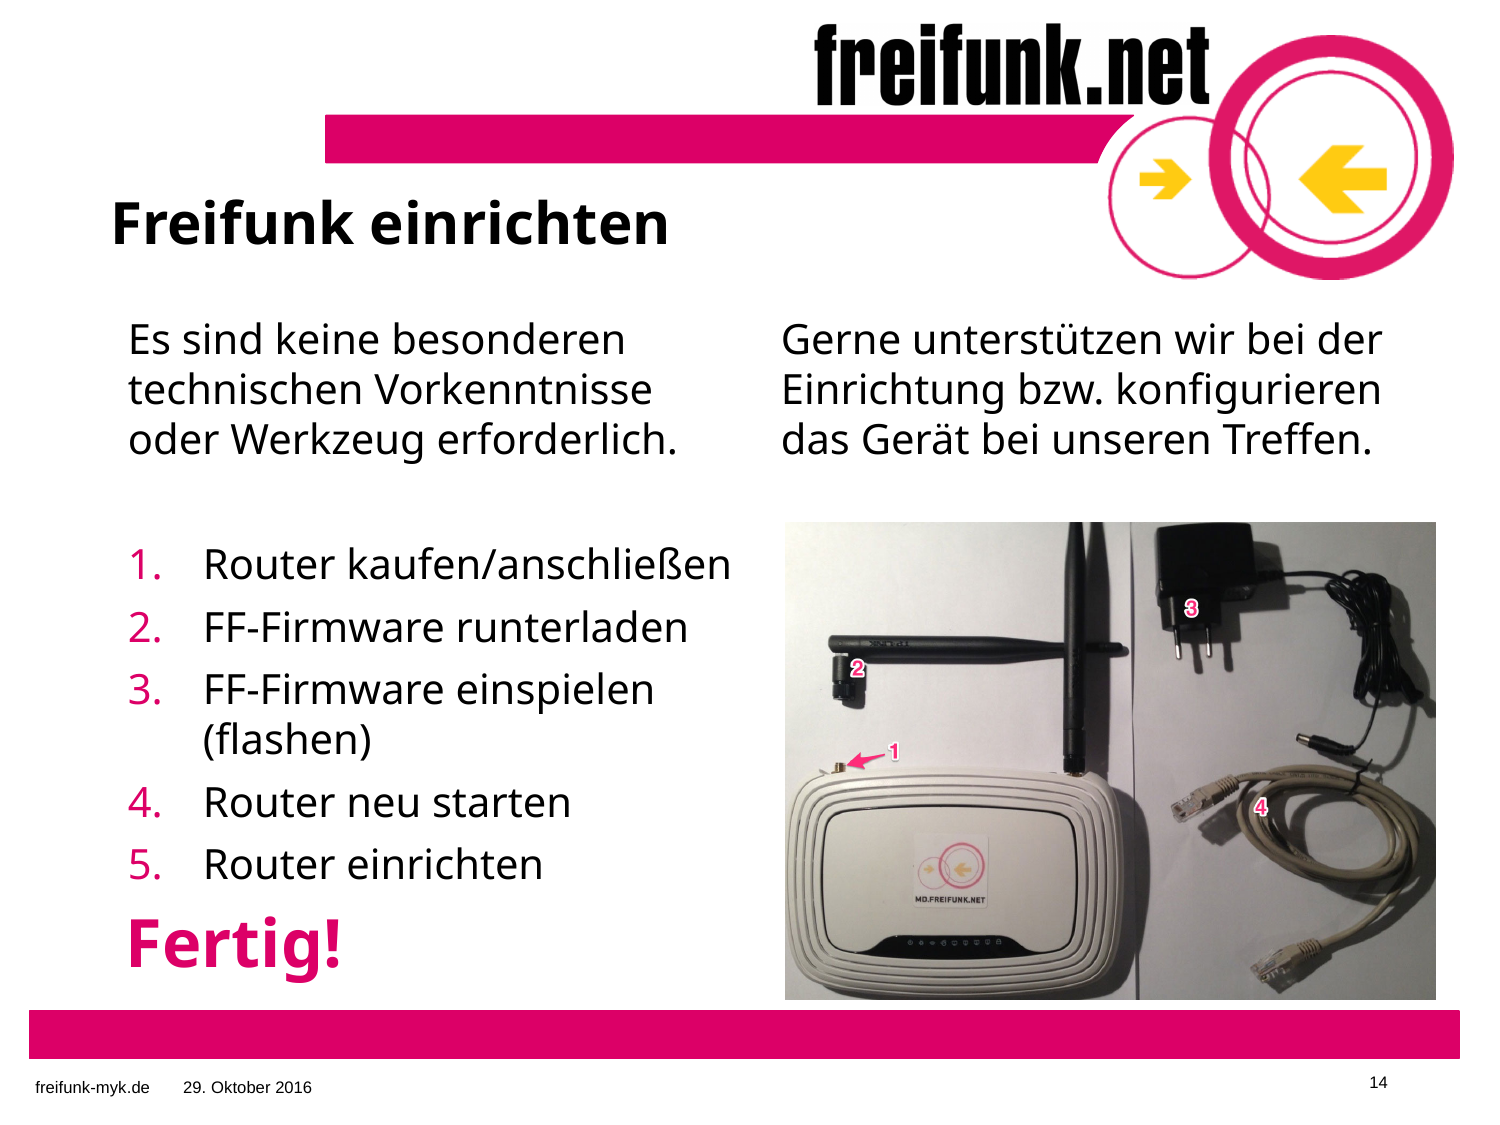

# Freifunk einrichten
Es sind keine besonderen technischen Vorkenntnisse oder Werkzeug erforderlich.
Router kaufen/anschließen
FF-Firmware runterladen
FF-Firmware einspielen (flashen)
Router neu starten
Router einrichten
Fertig!
Gerne unterstützen wir bei der Einrichtung bzw. konfigurieren das Gerät bei unseren Treffen.
14
freifunk-myk.de